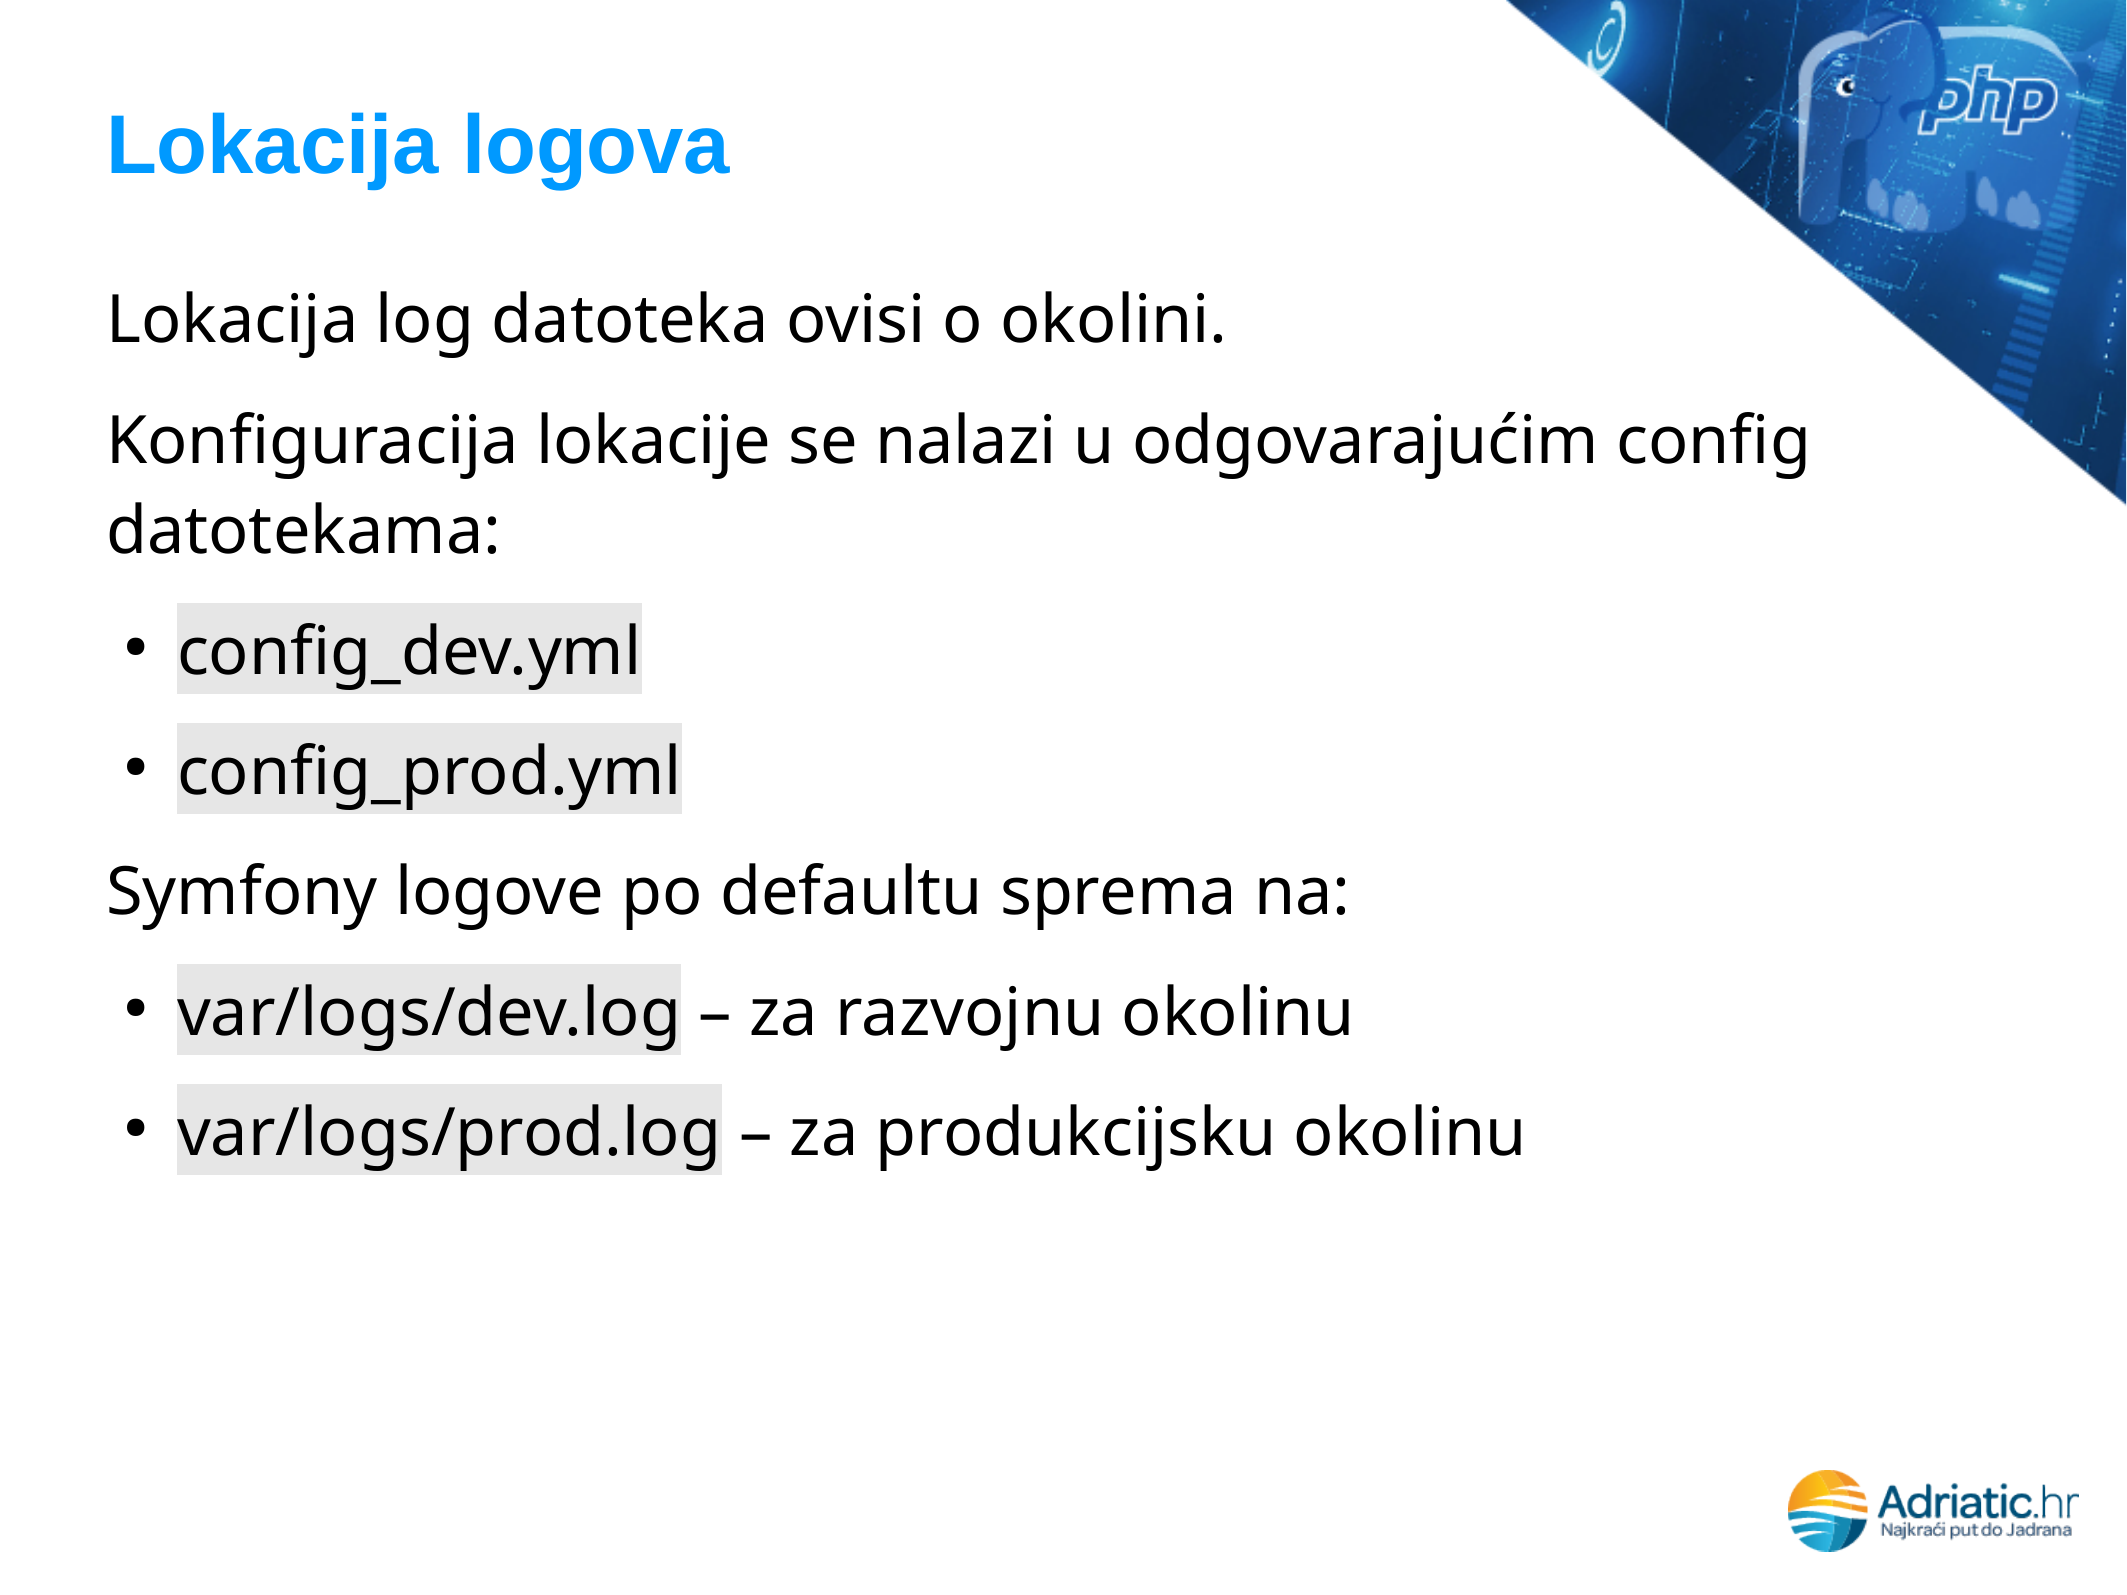

# Lokacija logova
Lokacija log datoteka ovisi o okolini.
Konfiguracija lokacije se nalazi u odgovarajućim config datotekama:
config_dev.yml
config_prod.yml
Symfony logove po defaultu sprema na:
var/logs/dev.log – za razvojnu okolinu
var/logs/prod.log – za produkcijsku okolinu